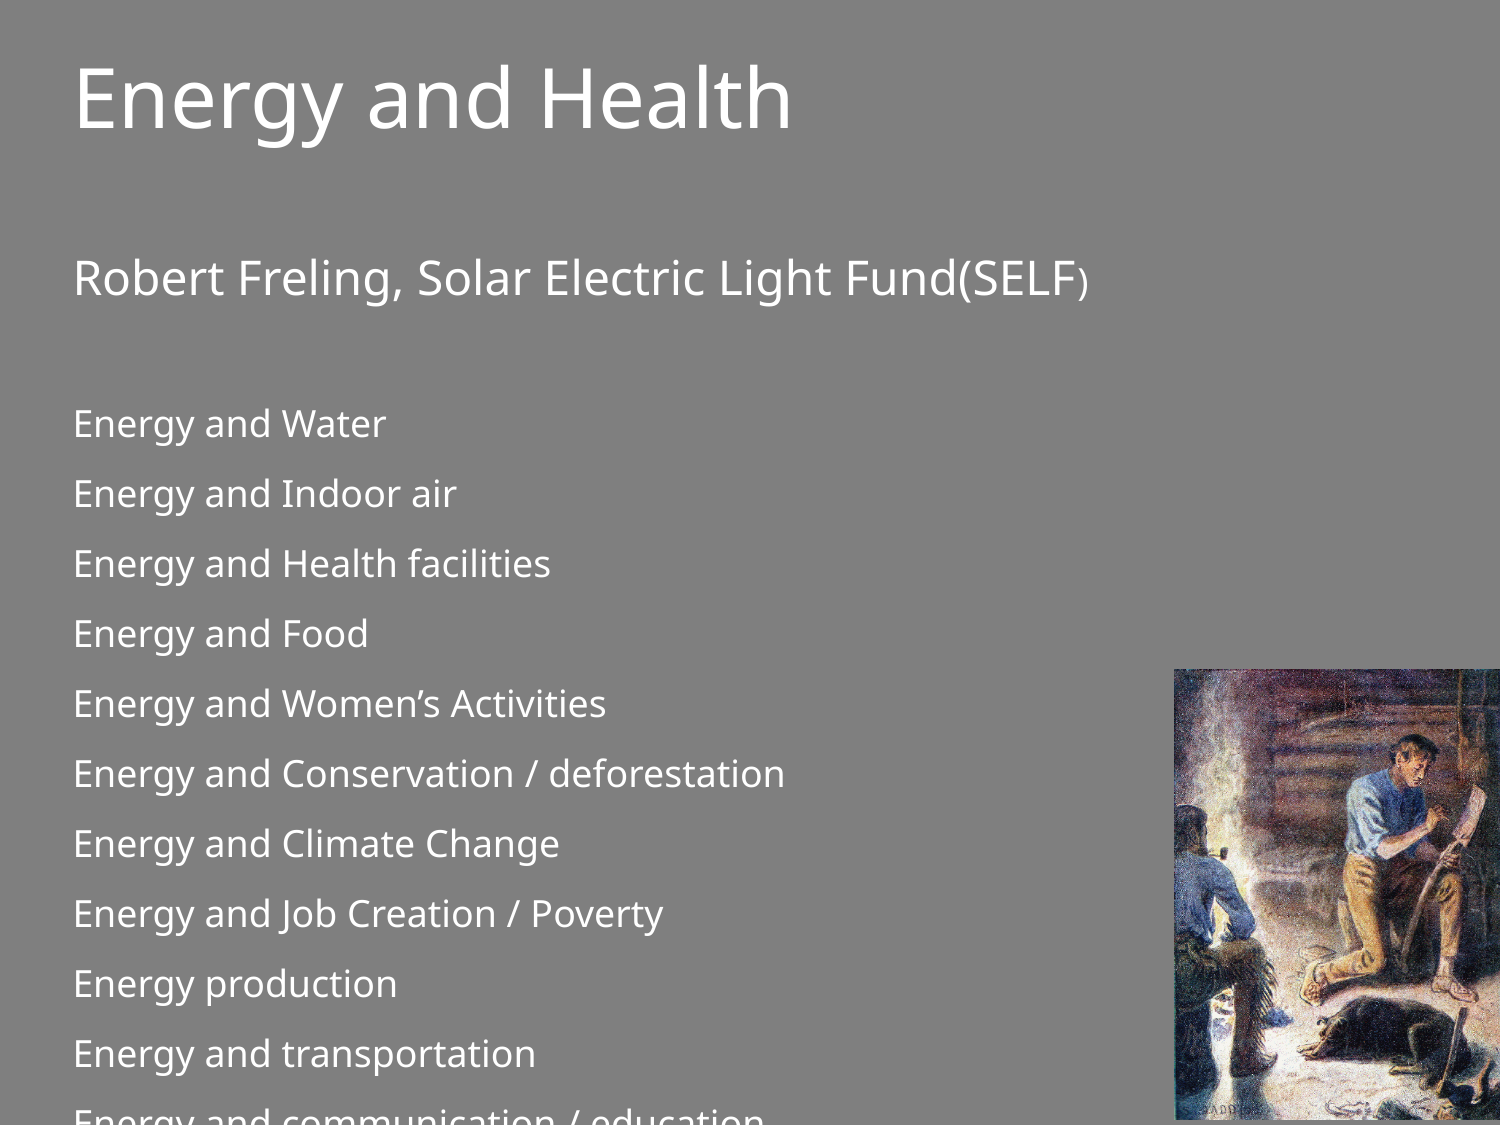

Energy and Health
# Robert Freling, Solar Electric Light Fund(SELF)
Energy and Water
Energy and Indoor air
Energy and Health facilities
Energy and Food
Energy and Women’s Activities
Energy and Conservation / deforestation
Energy and Climate Change
Energy and Job Creation / Poverty
Energy production
Energy and transportation
Energy and communication / education